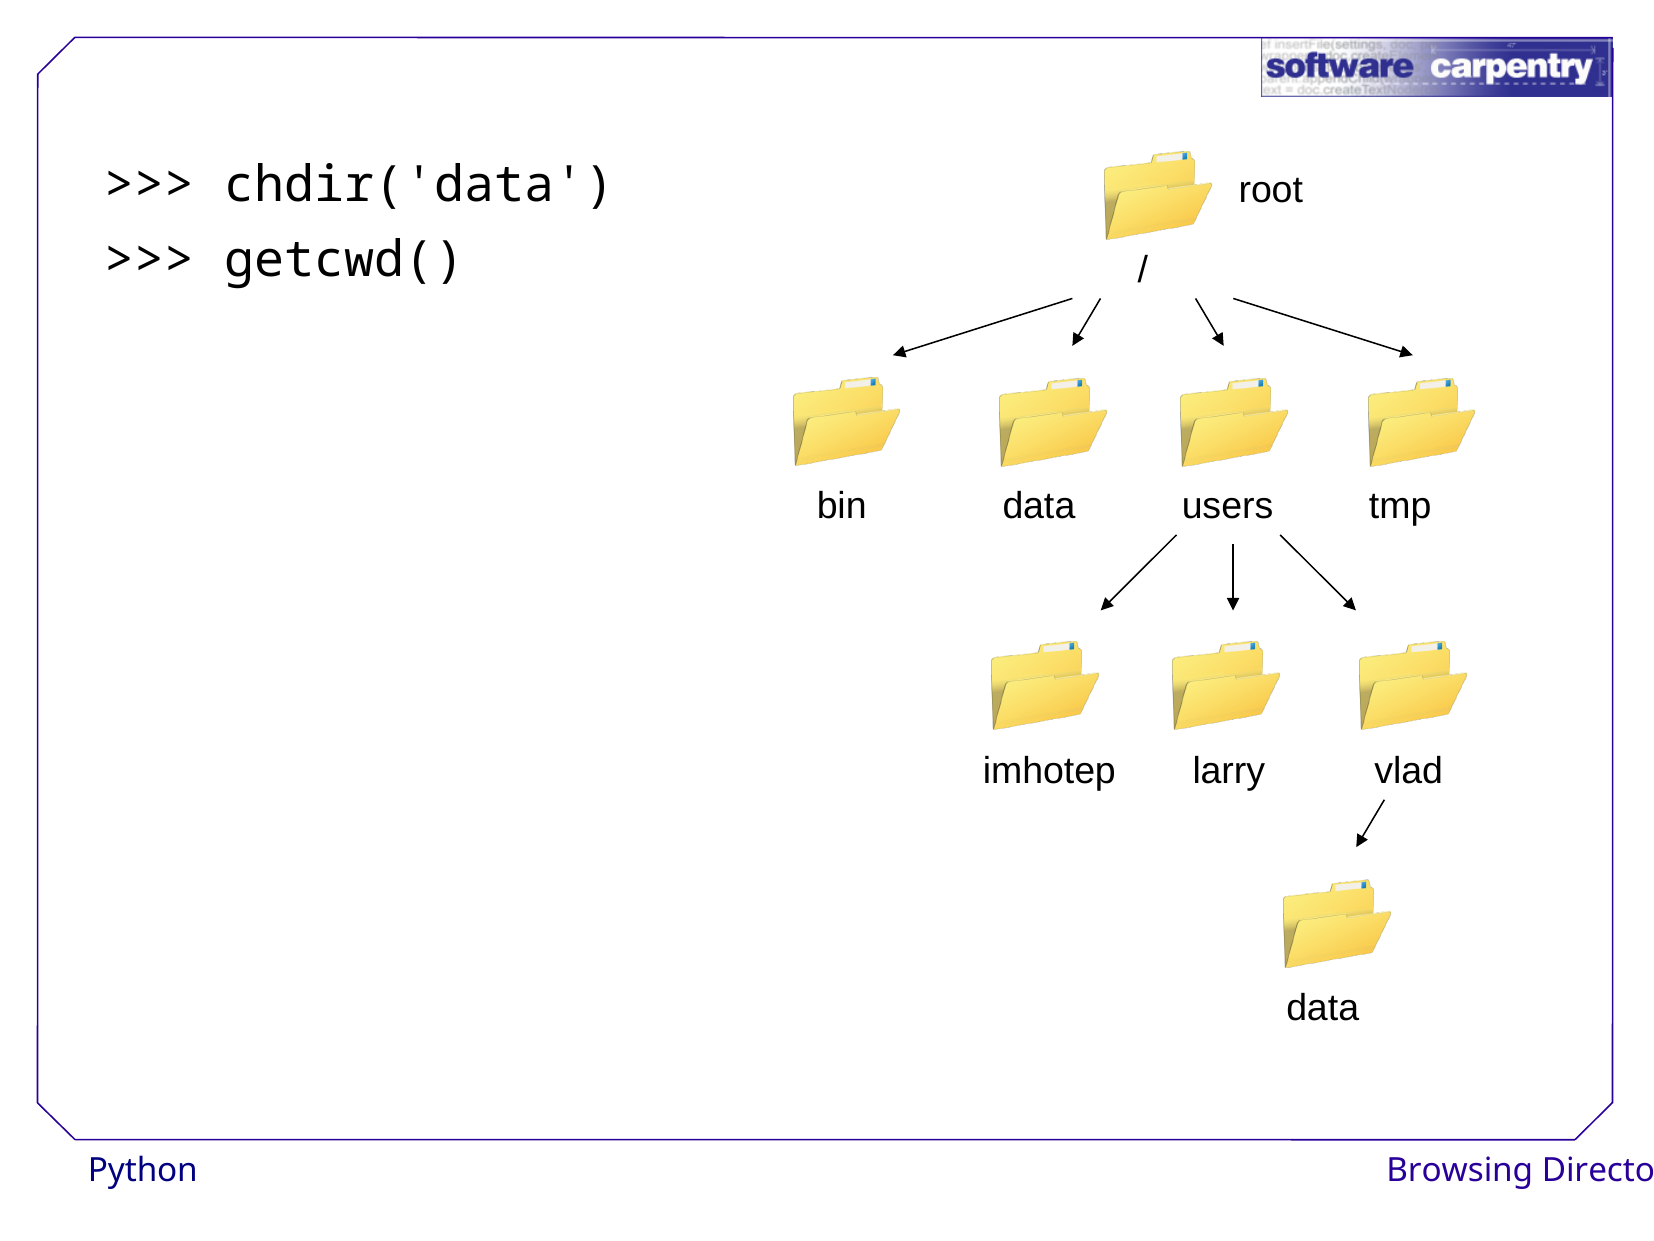

>>> chdir('data')
>>> getcwd()
root
/
bin
data
users
tmp
imhotep
larry
vlad
data